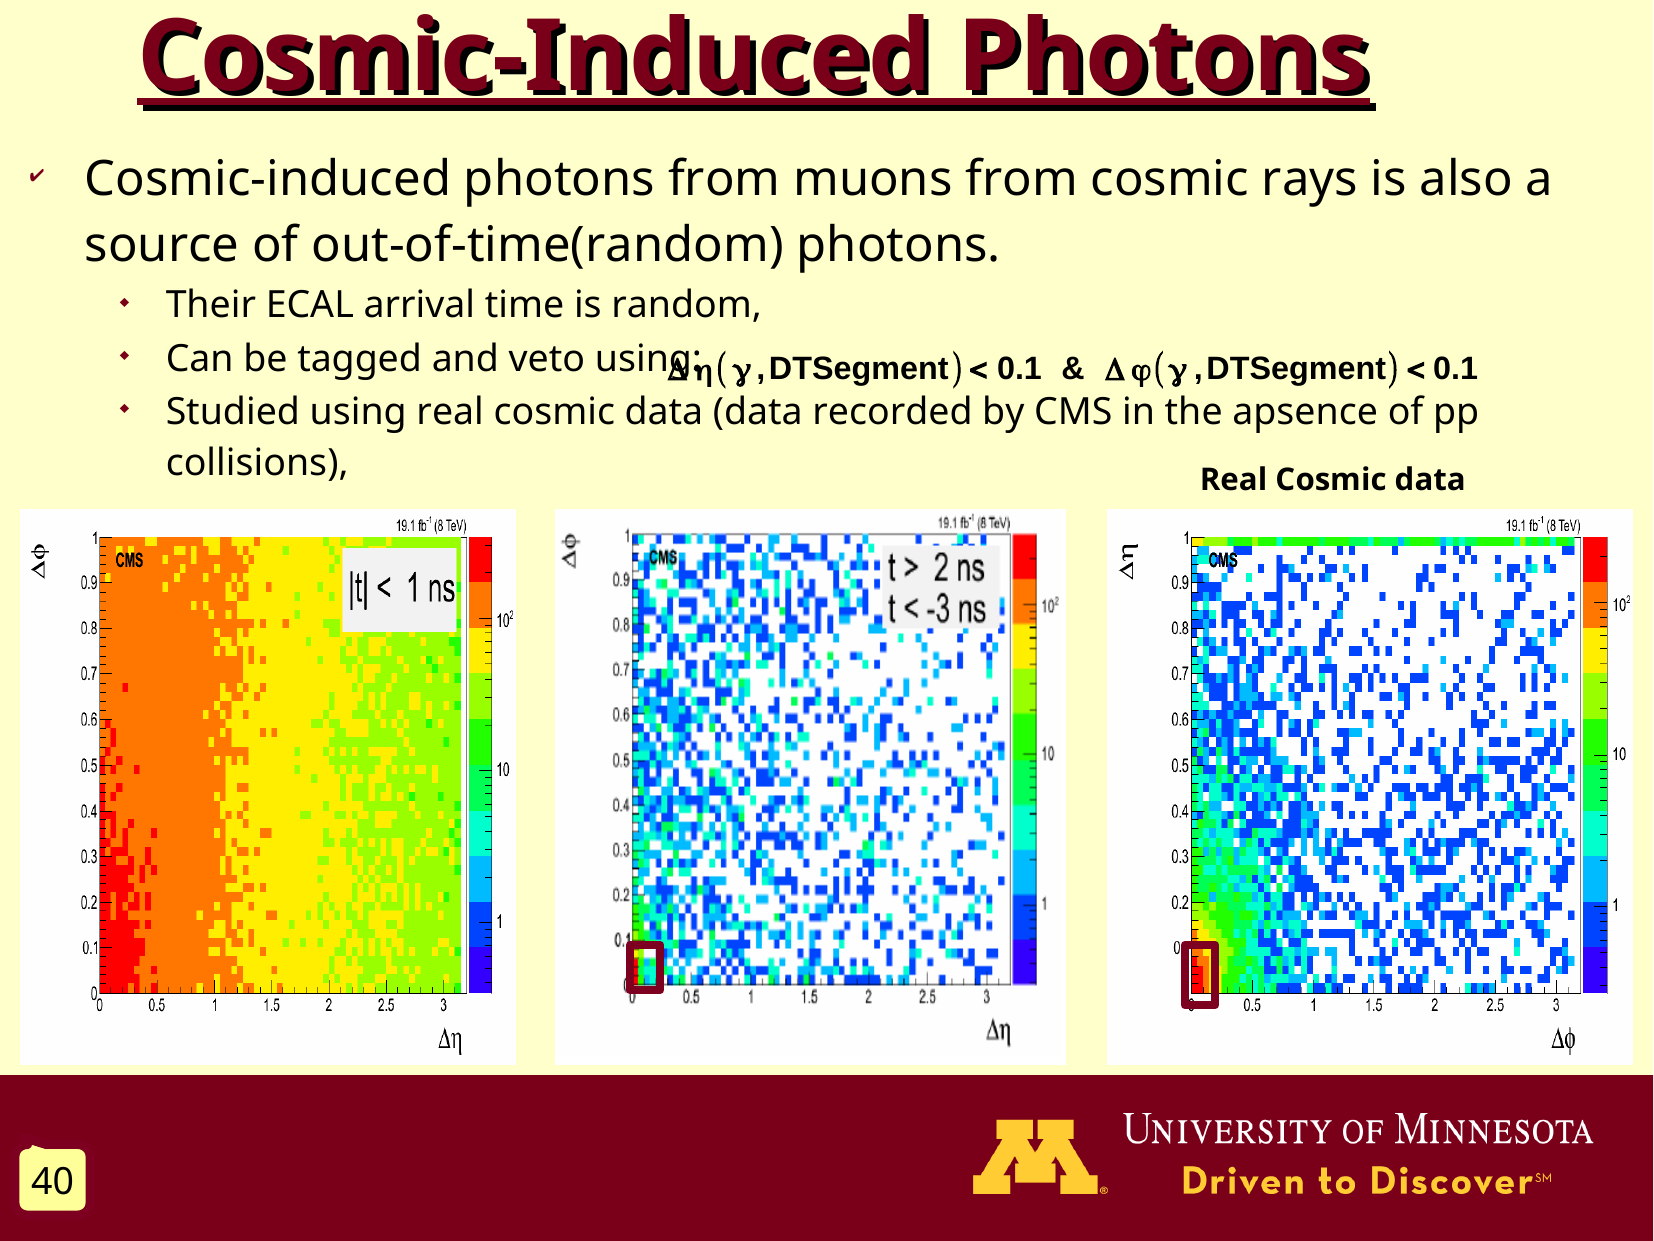

# Cosmic-Induced Photons
Cosmic-induced photons from muons from cosmic rays is also a source of out-of-time(random) photons.
Their ECAL arrival time is random,
Can be tagged and veto using:
Studied using real cosmic data (data recorded by CMS in the apsence of pp collisions),
Real Cosmic data
40